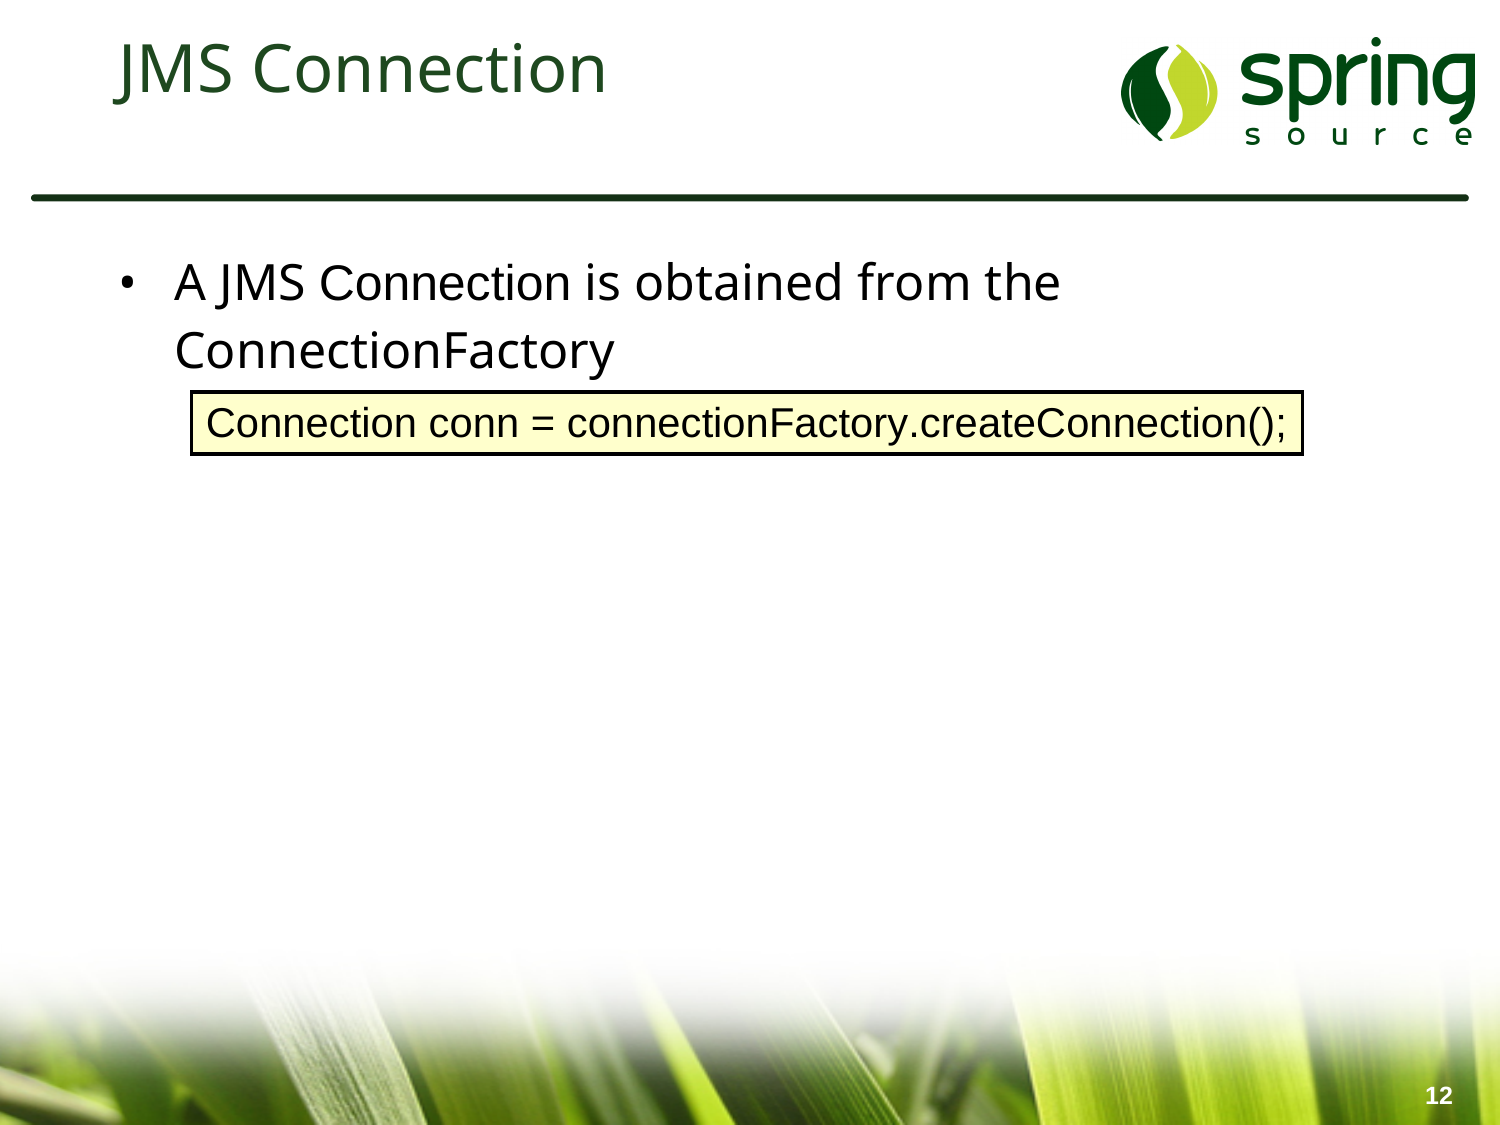

JMS Connection
# A JMS Connection is obtained from the ConnectionFactory
Connection conn = connectionFactory.createConnection();